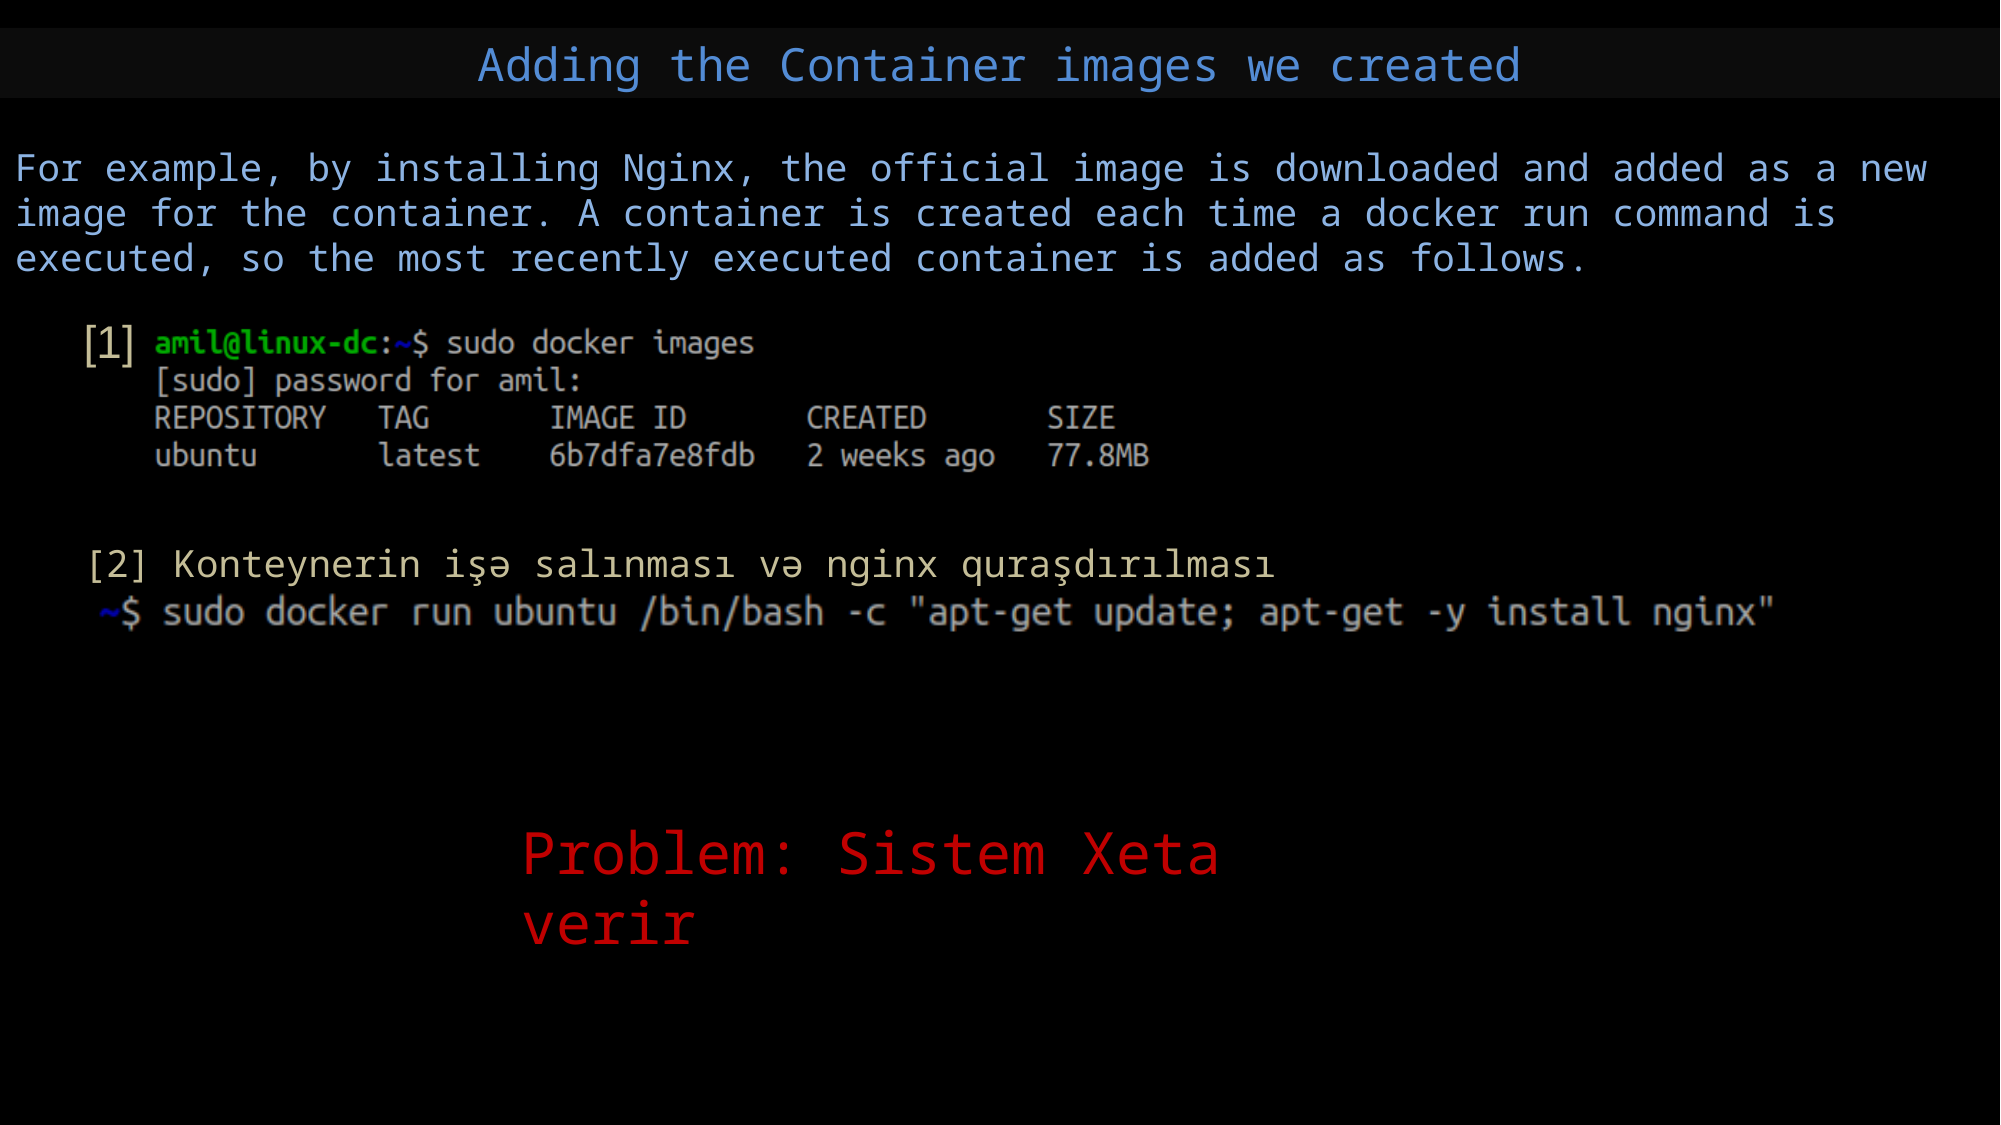

Adding the Container images we created
For example, by installing Nginx, the official image is downloaded and added as a new image for the container. A container is created each time a docker run command is executed, so the most recently executed container is added as follows.
[1]
[2] Konteynerin işə salınması və nginx quraşdırılması
Problem: Sistem Xeta verir